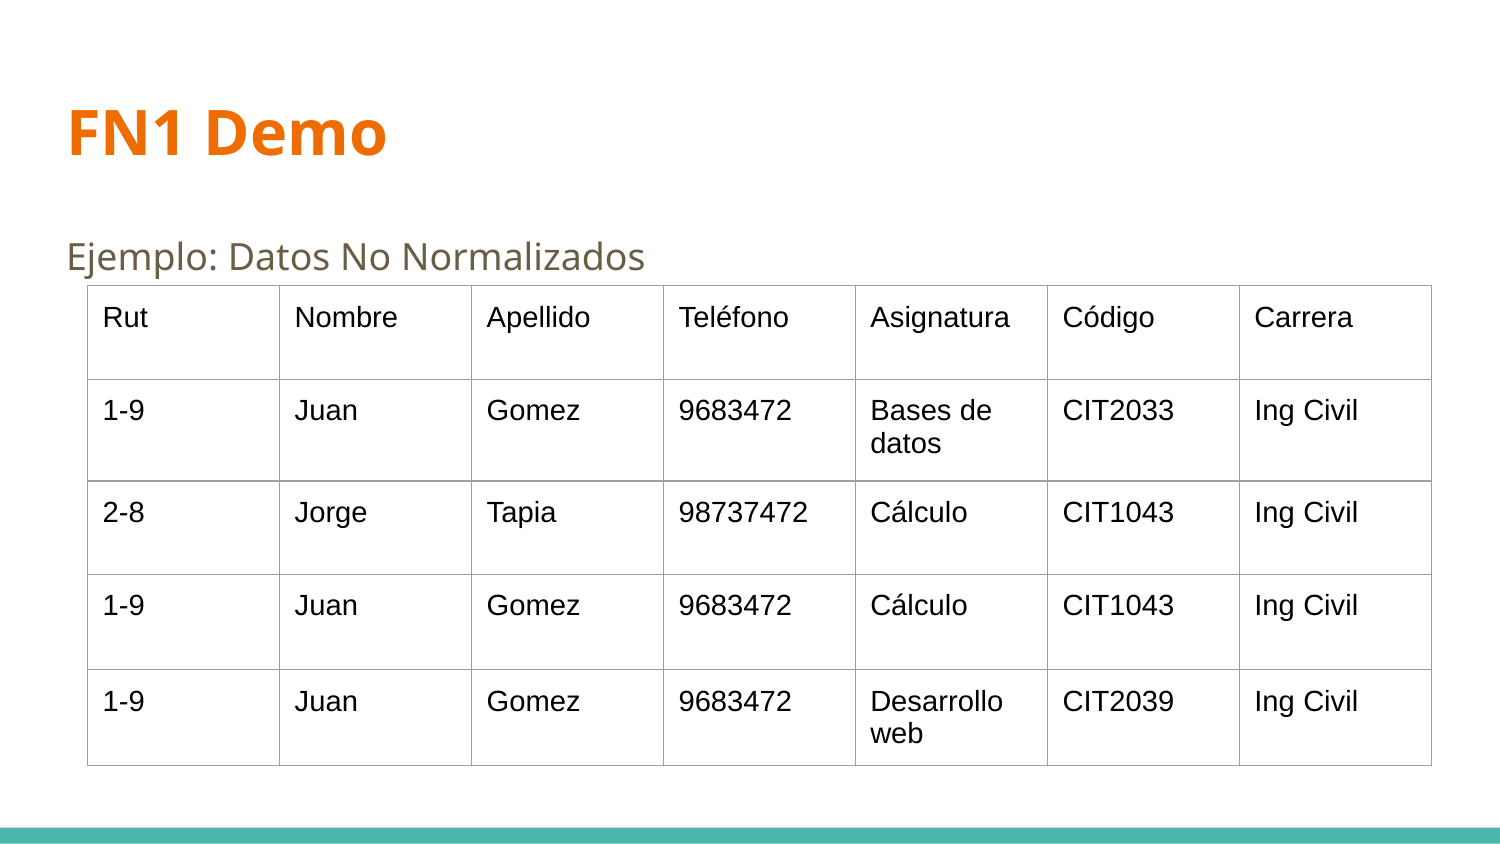

# FN1 Demo
Ejemplo: Datos No Normalizados
| Rut | Nombre | Apellido | Teléfono | Asignatura | Código | Carrera |
| --- | --- | --- | --- | --- | --- | --- |
| 1-9 | Juan | Gomez | 9683472 | Bases de datos | CIT2033 | Ing Civil |
| 2-8 | Jorge | Tapia | 98737472 | Cálculo | CIT1043 | Ing Civil |
| 1-9 | Juan | Gomez | 9683472 | Cálculo | CIT1043 | Ing Civil |
| 1-9 | Juan | Gomez | 9683472 | Desarrollo web | CIT2039 | Ing Civil |